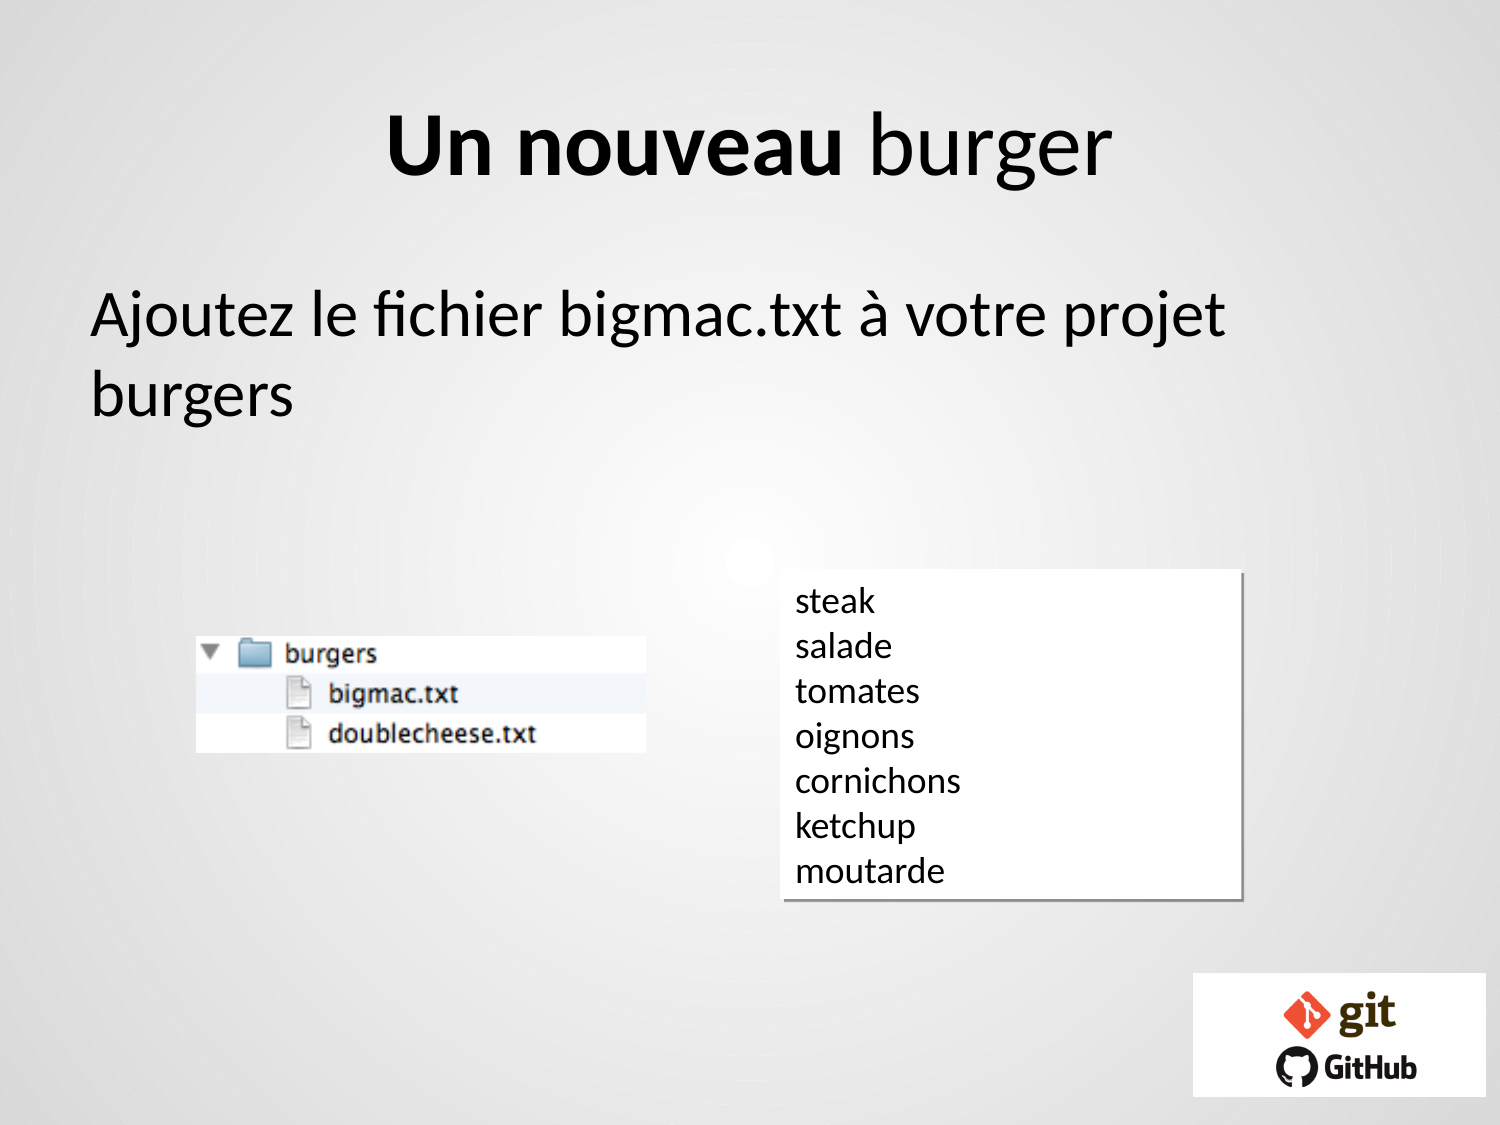

# Un nouveau burger
Ajoutez le fichier bigmac.txt à votre projet burgers
steak
salade
tomates
oignons
cornichons
ketchup
moutarde